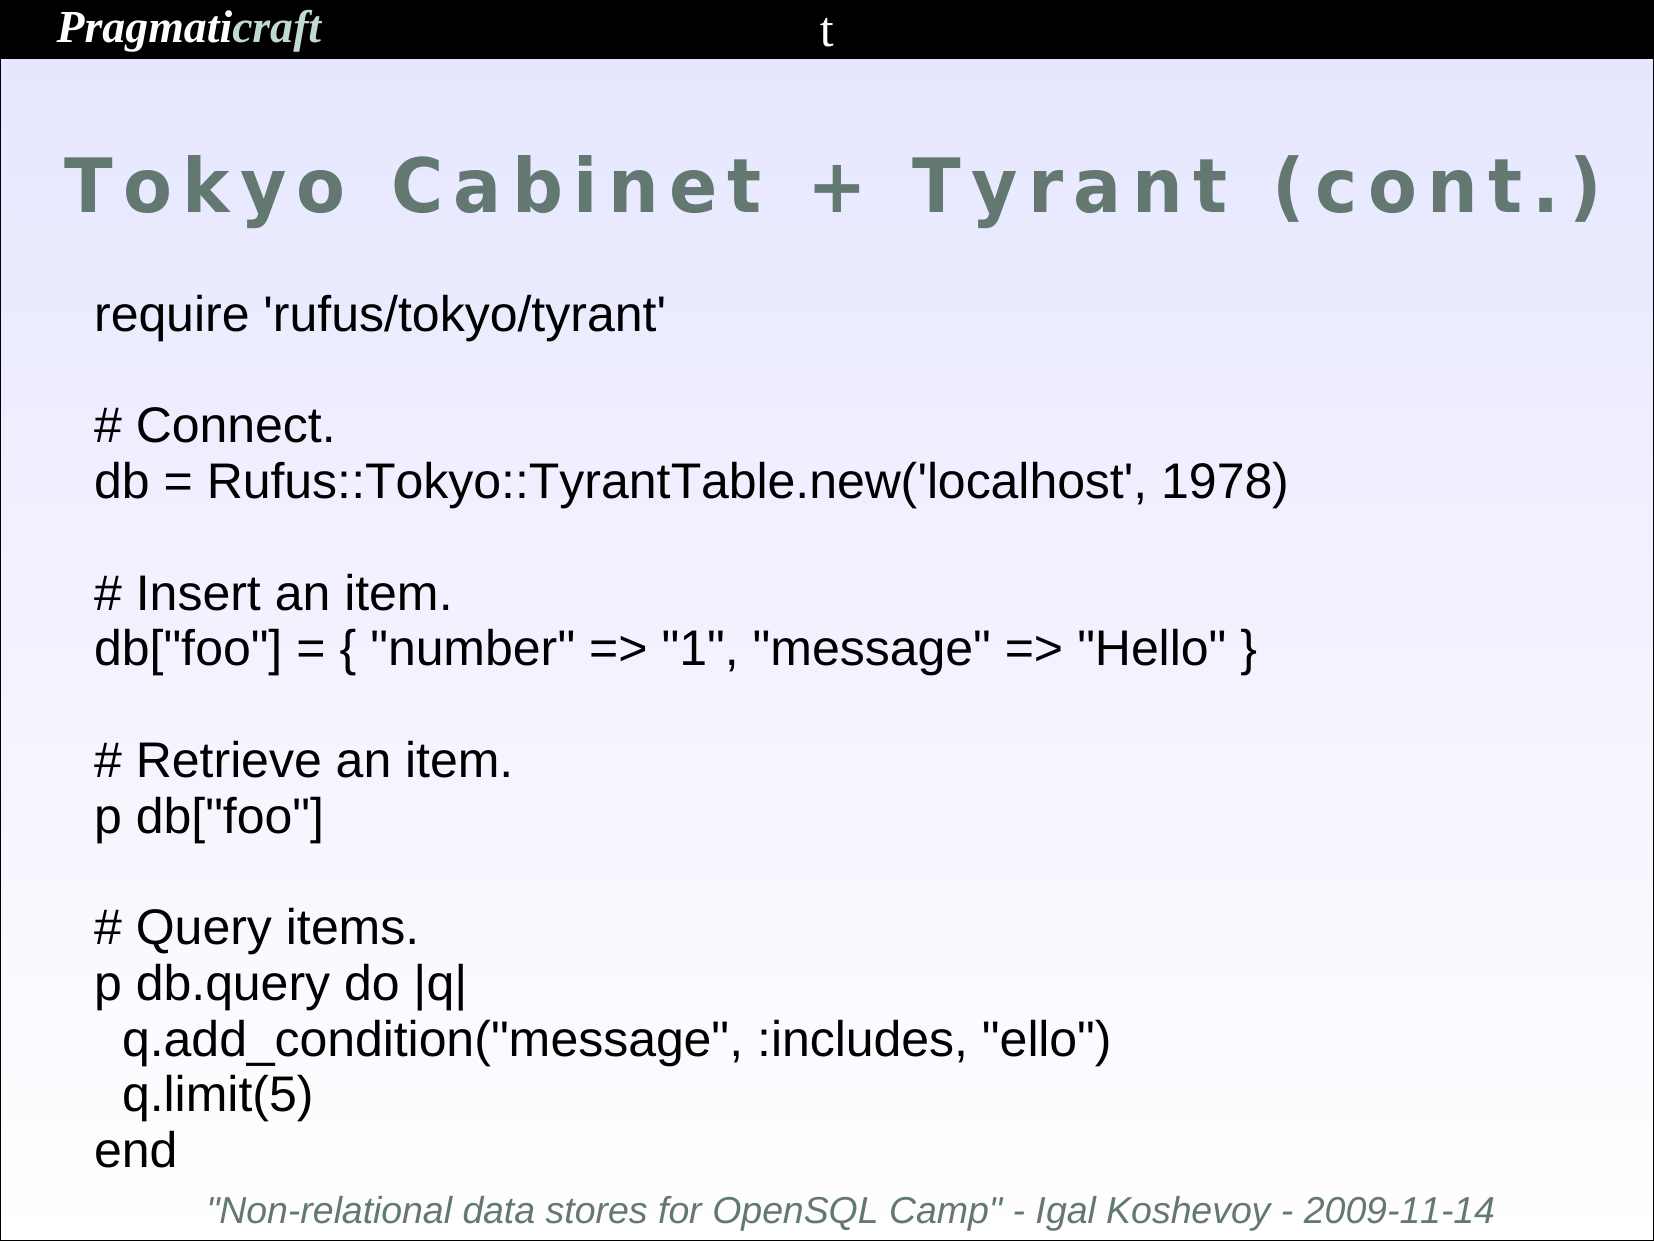

# Tokyo Cabinet + Tyrant (cont.)
require 'rufus/tokyo/tyrant'
# Connect.
db = Rufus::Tokyo::TyrantTable.new('localhost', 1978)
# Insert an item.
db["foo"] = { "number" => "1", "message" => "Hello" }
# Retrieve an item.
p db["foo"]
# Query items.
p db.query do |q|
 q.add_condition("message", :includes, "ello")
 q.limit(5)
end